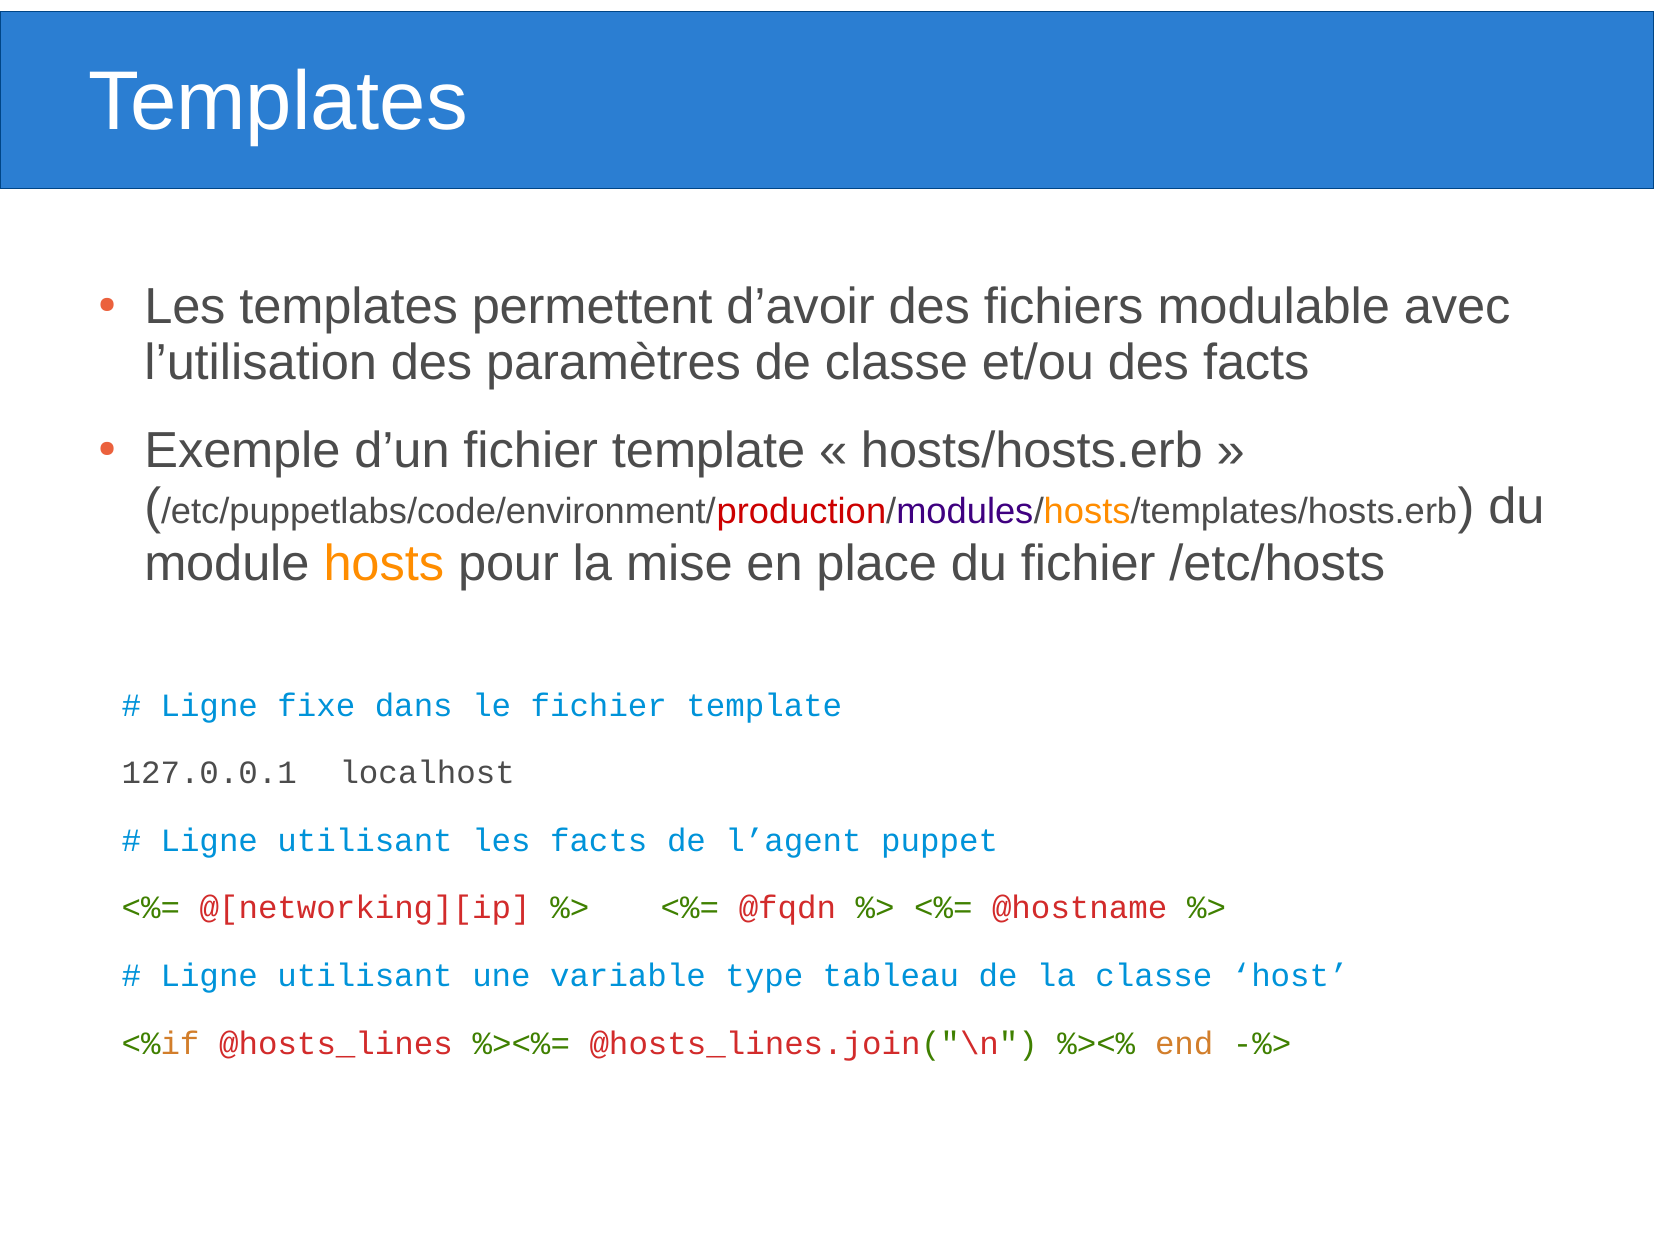

# Templates
Les templates permettent d’avoir des fichiers modulable avec l’utilisation des paramètres de classe et/ou des facts
Exemple d’un fichier template « hosts/hosts.erb » (/etc/puppetlabs/code/environment/production/modules/hosts/templates/hosts.erb) du module hosts pour la mise en place du fichier /etc/hosts
 # Ligne fixe dans le fichier template
 127.0.0.1 	localhost
 # Ligne utilisant les facts de l’agent puppet
 <%= @[networking][ip] %> 	<%= @fqdn %> <%= @hostname %>
 # Ligne utilisant une variable type tableau de la classe ‘host’
 <%if @hosts_lines %><%= @hosts_lines.join("\n") %><% end -%>